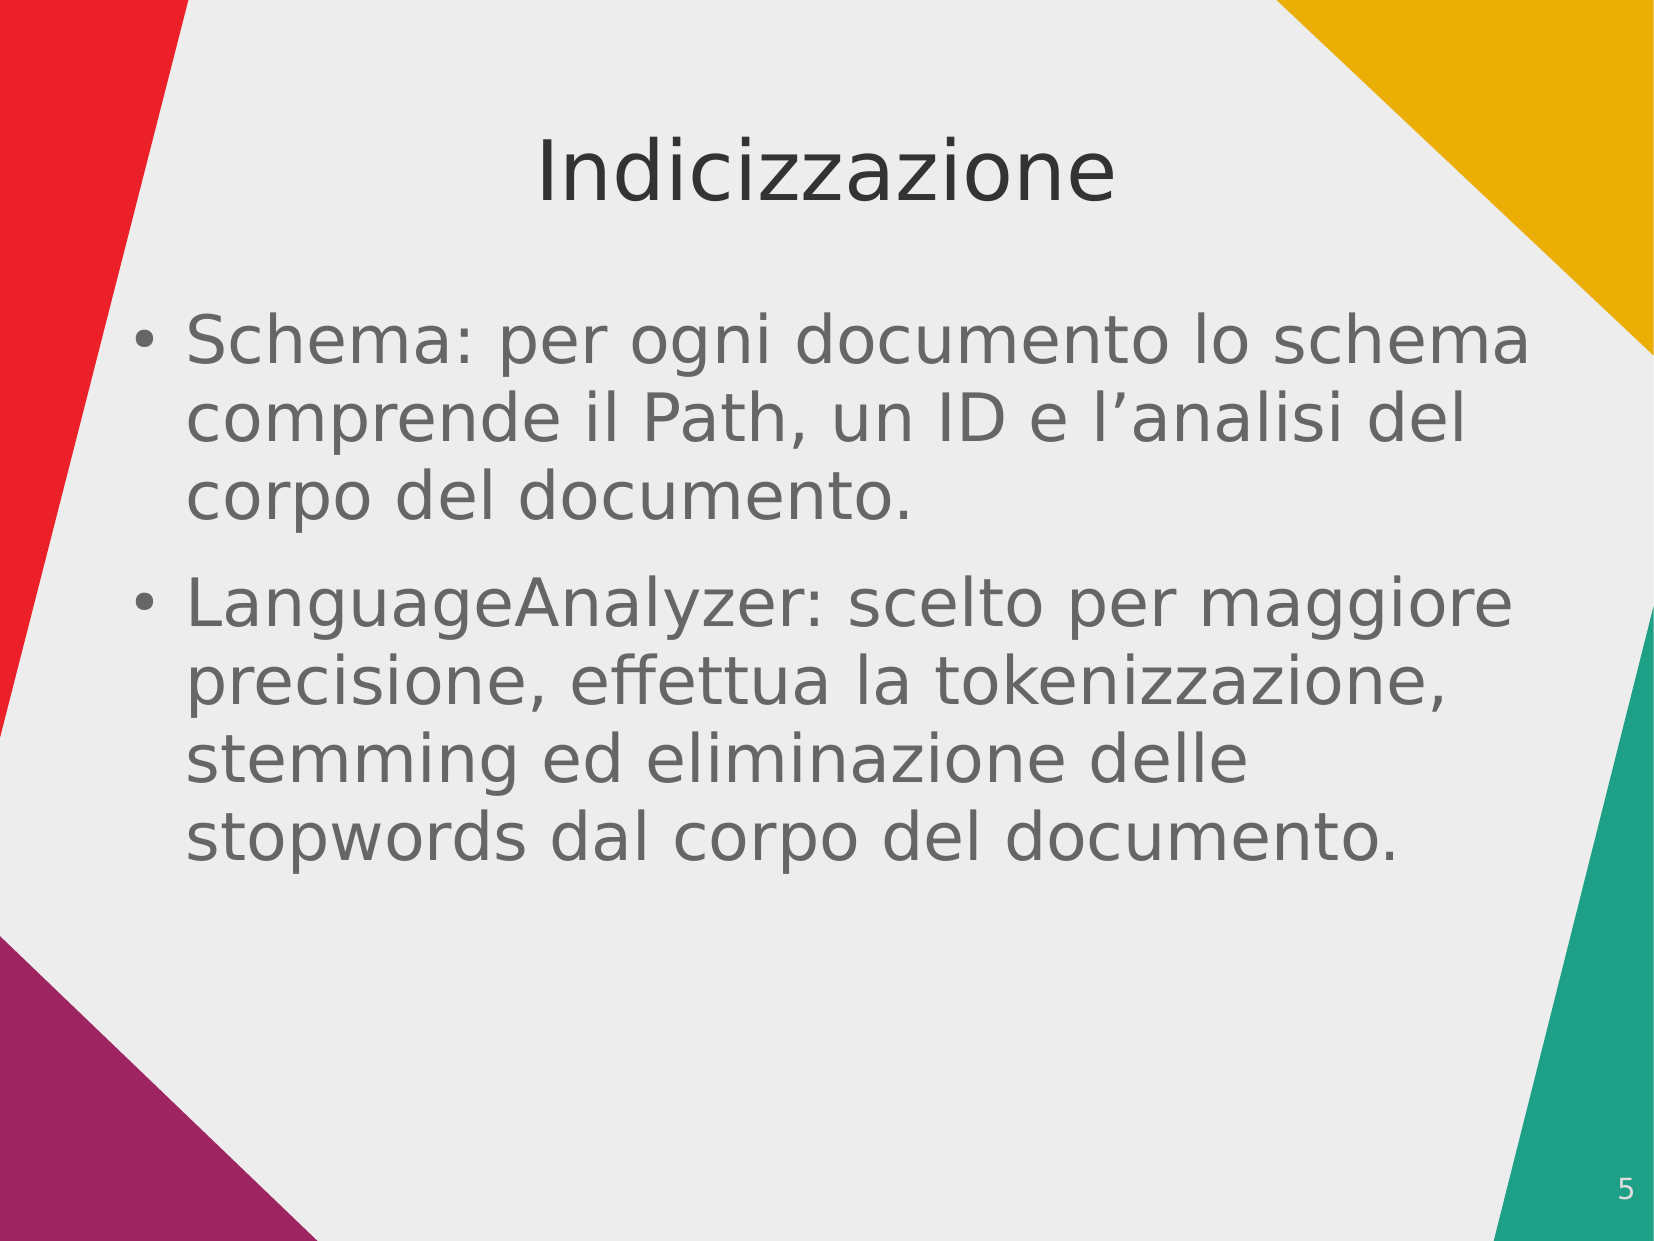

# Indicizzazione
Schema: per ogni documento lo schema comprende il Path, un ID e l’analisi del corpo del documento.
LanguageAnalyzer: scelto per maggiore precisione, effettua la tokenizzazione, stemming ed eliminazione delle stopwords dal corpo del documento.
5